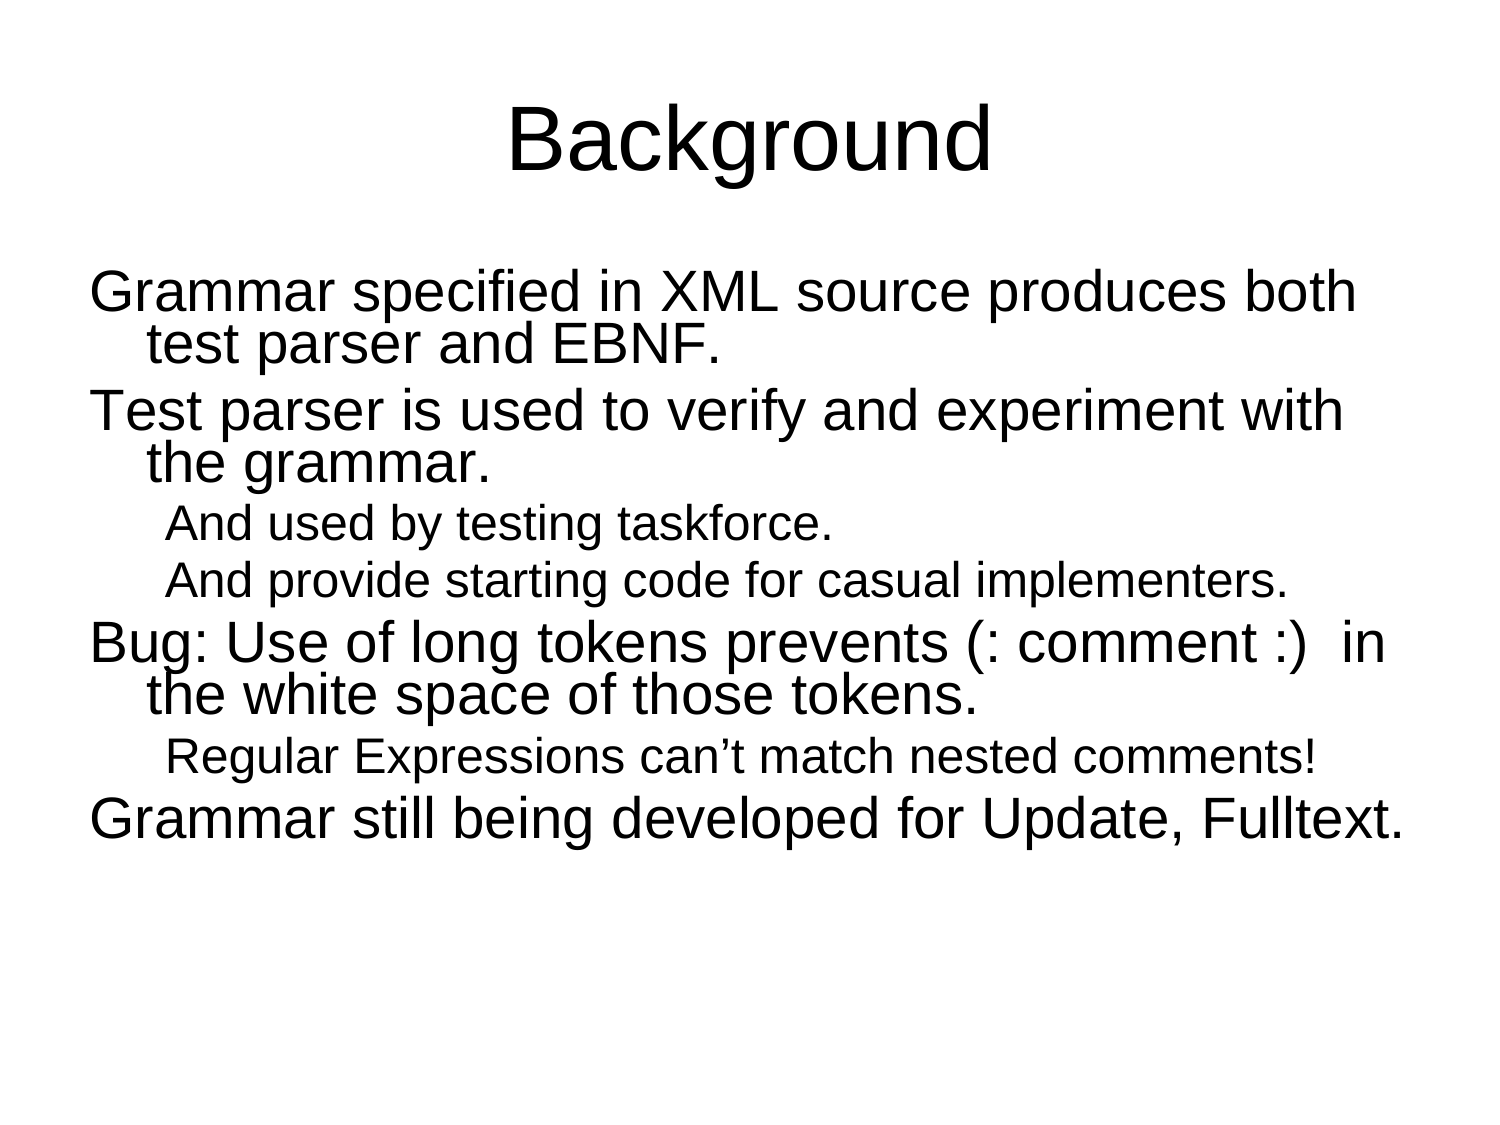

# Background
Grammar specified in XML source produces both test parser and EBNF.
Test parser is used to verify and experiment with the grammar.
And used by testing taskforce.
And provide starting code for casual implementers.
Bug: Use of long tokens prevents (: comment :) in the white space of those tokens.
Regular Expressions can’t match nested comments!
Grammar still being developed for Update, Fulltext.